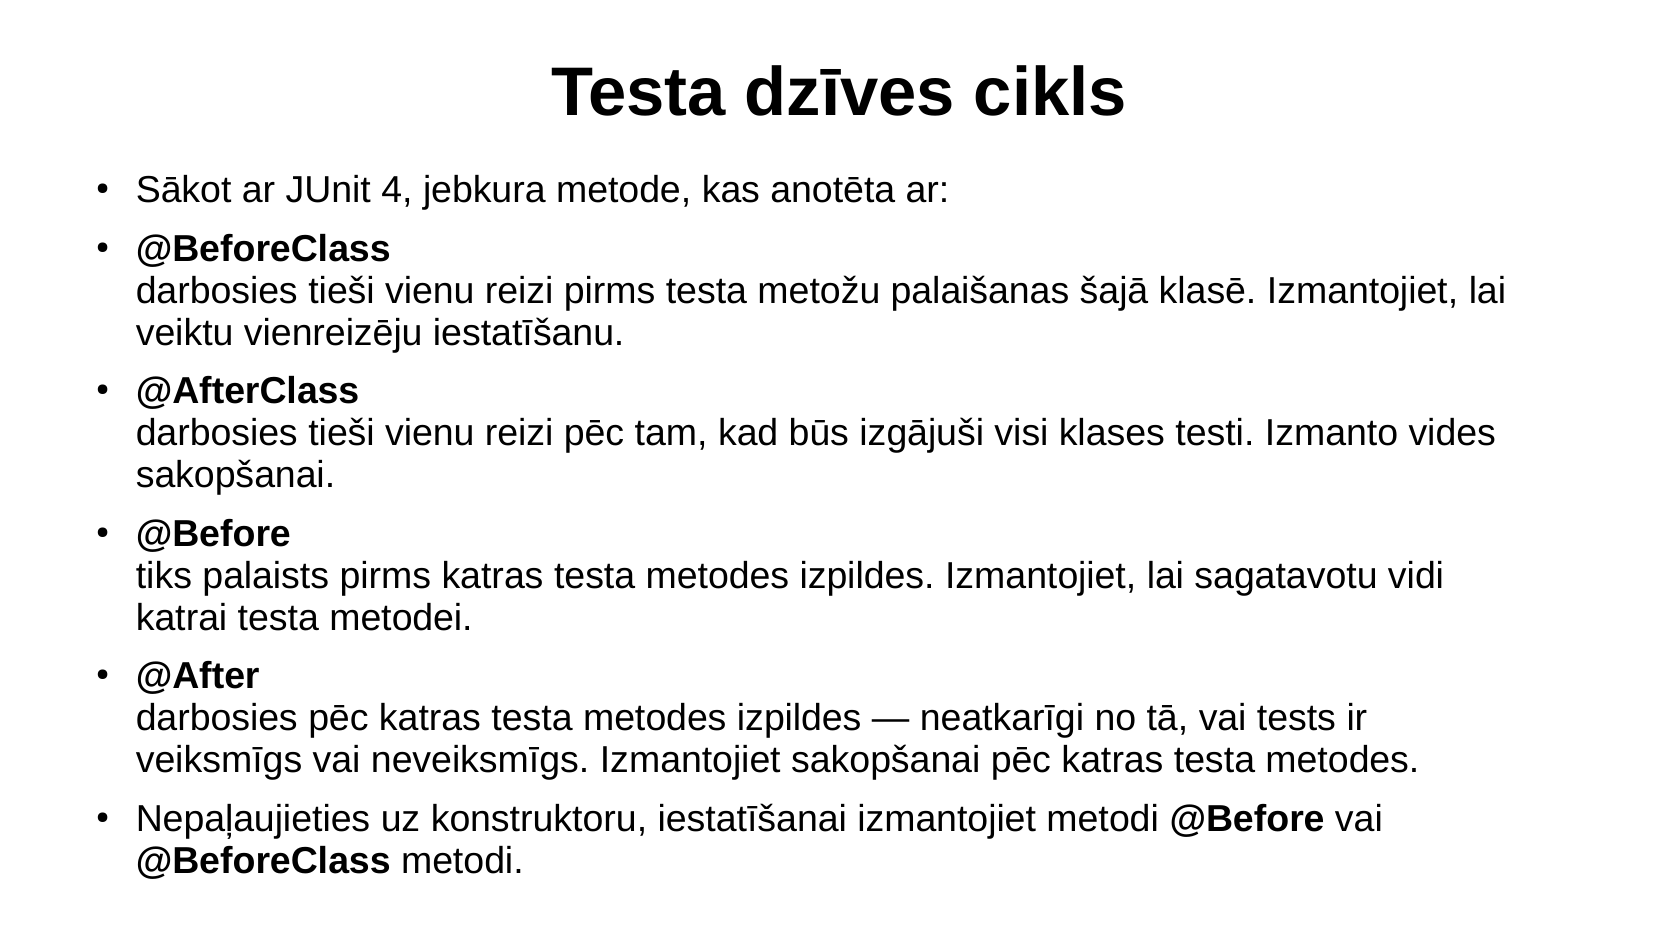

# Testa dzīves cikls
Sākot ar JUnit 4, jebkura metode, kas anotēta ar:
@BeforeClass
darbosies tieši vienu reizi pirms testa metožu palaišanas šajā klasē. Izmantojiet, lai veiktu vienreizēju iestatīšanu.
@AfterClass
darbosies tieši vienu reizi pēc tam, kad būs izgājuši visi klases testi. Izmanto vides sakopšanai.
@Before
tiks palaists pirms katras testa metodes izpildes. Izmantojiet, lai sagatavotu vidi katrai testa metodei.
@After
darbosies pēc katras testa metodes izpildes — neatkarīgi no tā, vai tests ir veiksmīgs vai neveiksmīgs. Izmantojiet sakopšanai pēc katras testa metodes.
Nepaļaujieties uz konstruktoru, iestatīšanai izmantojiet metodi @Before vai @BeforeClass metodi.